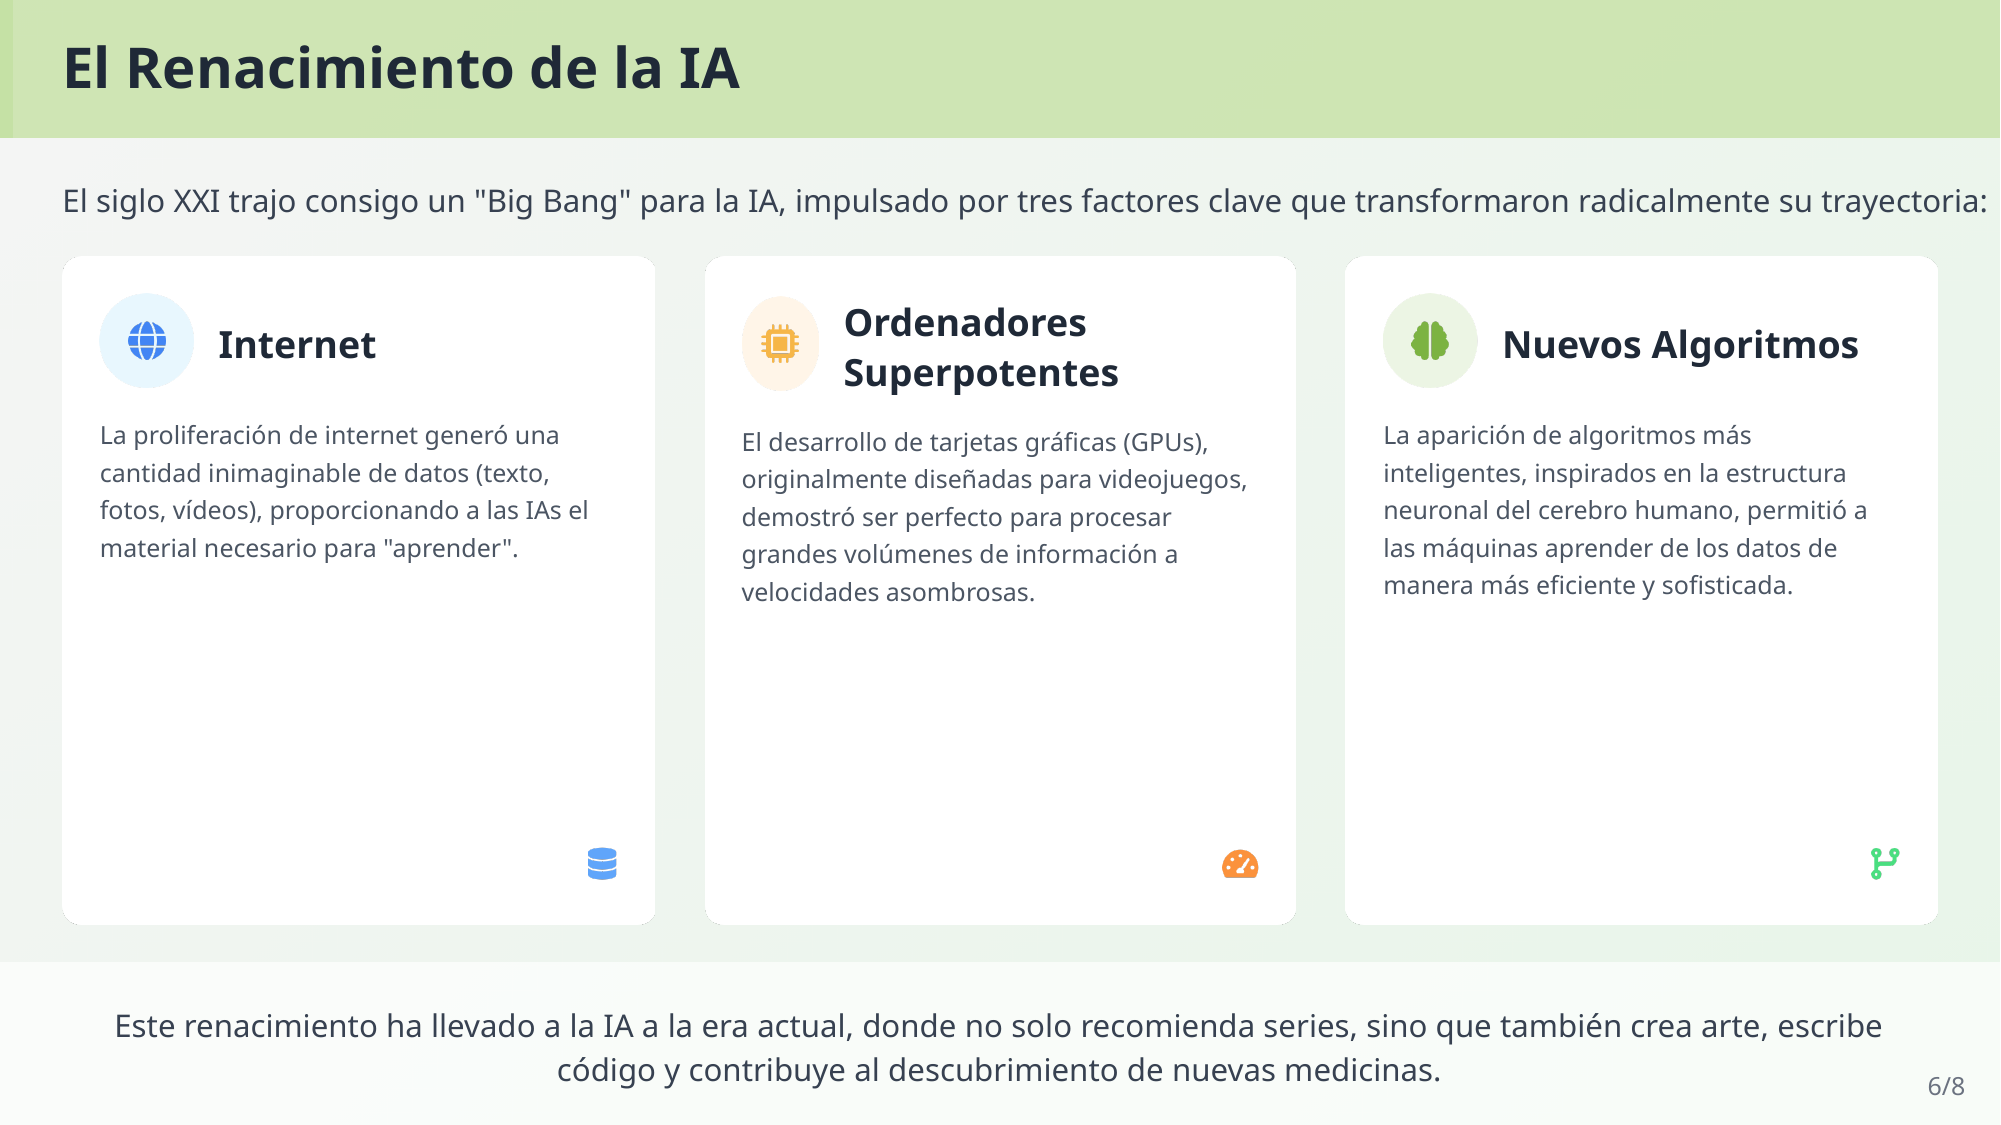

El Renacimiento de la IA
El siglo XXI trajo consigo un "Big Bang" para la IA, impulsado por tres factores clave que transformaron radicalmente su trayectoria:
Ordenadores Superpotentes
Internet
Nuevos Algoritmos
La proliferación de internet generó una cantidad inimaginable de datos (texto, fotos, vídeos), proporcionando a las IAs el material necesario para "aprender".
La aparición de algoritmos más inteligentes, inspirados en la estructura neuronal del cerebro humano, permitió a las máquinas aprender de los datos de manera más eficiente y sofisticada.
El desarrollo de tarjetas gráficas (GPUs), originalmente diseñadas para videojuegos, demostró ser perfecto para procesar grandes volúmenes de información a velocidades asombrosas.
Este renacimiento ha llevado a la IA a la era actual, donde no solo recomienda series, sino que también crea arte, escribe código y contribuye al descubrimiento de nuevas medicinas.
6/8